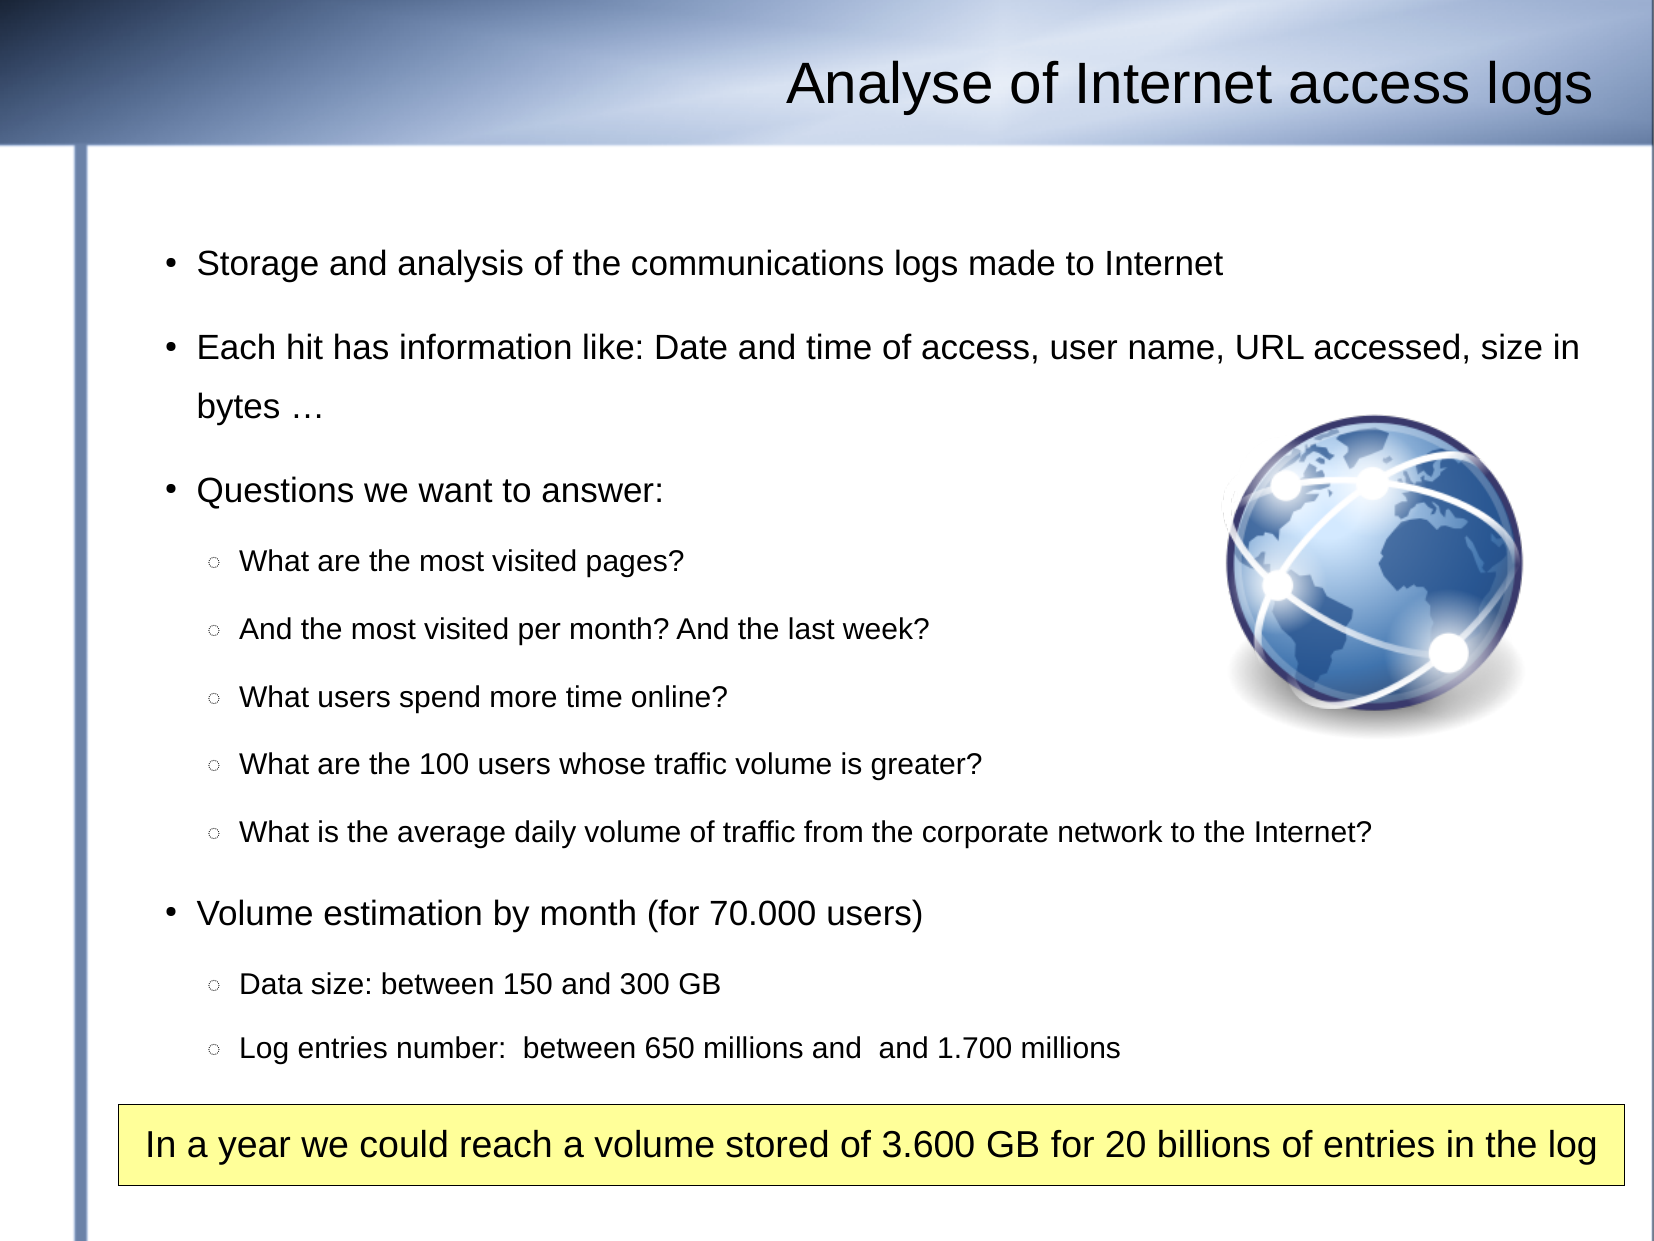

# Analyse of Internet access logs
Storage and analysis of the communications logs made to Internet
Each hit has information like: Date and time of access, user name, URL accessed, size in bytes …
Questions we want to answer:
What are the most visited pages?
And the most visited per month? And the last week?
What users spend more time online?
What are the 100 users whose traffic volume is greater?
What is the average daily volume of traffic from the corporate network to the Internet?
Volume estimation by month (for 70.000 users)
Data size: between 150 and 300 GB
Log entries number:  between 650 millions and  and 1.700 millions
In a year we could reach a volume stored of 3.600 GB for 20 billions of entries in the log